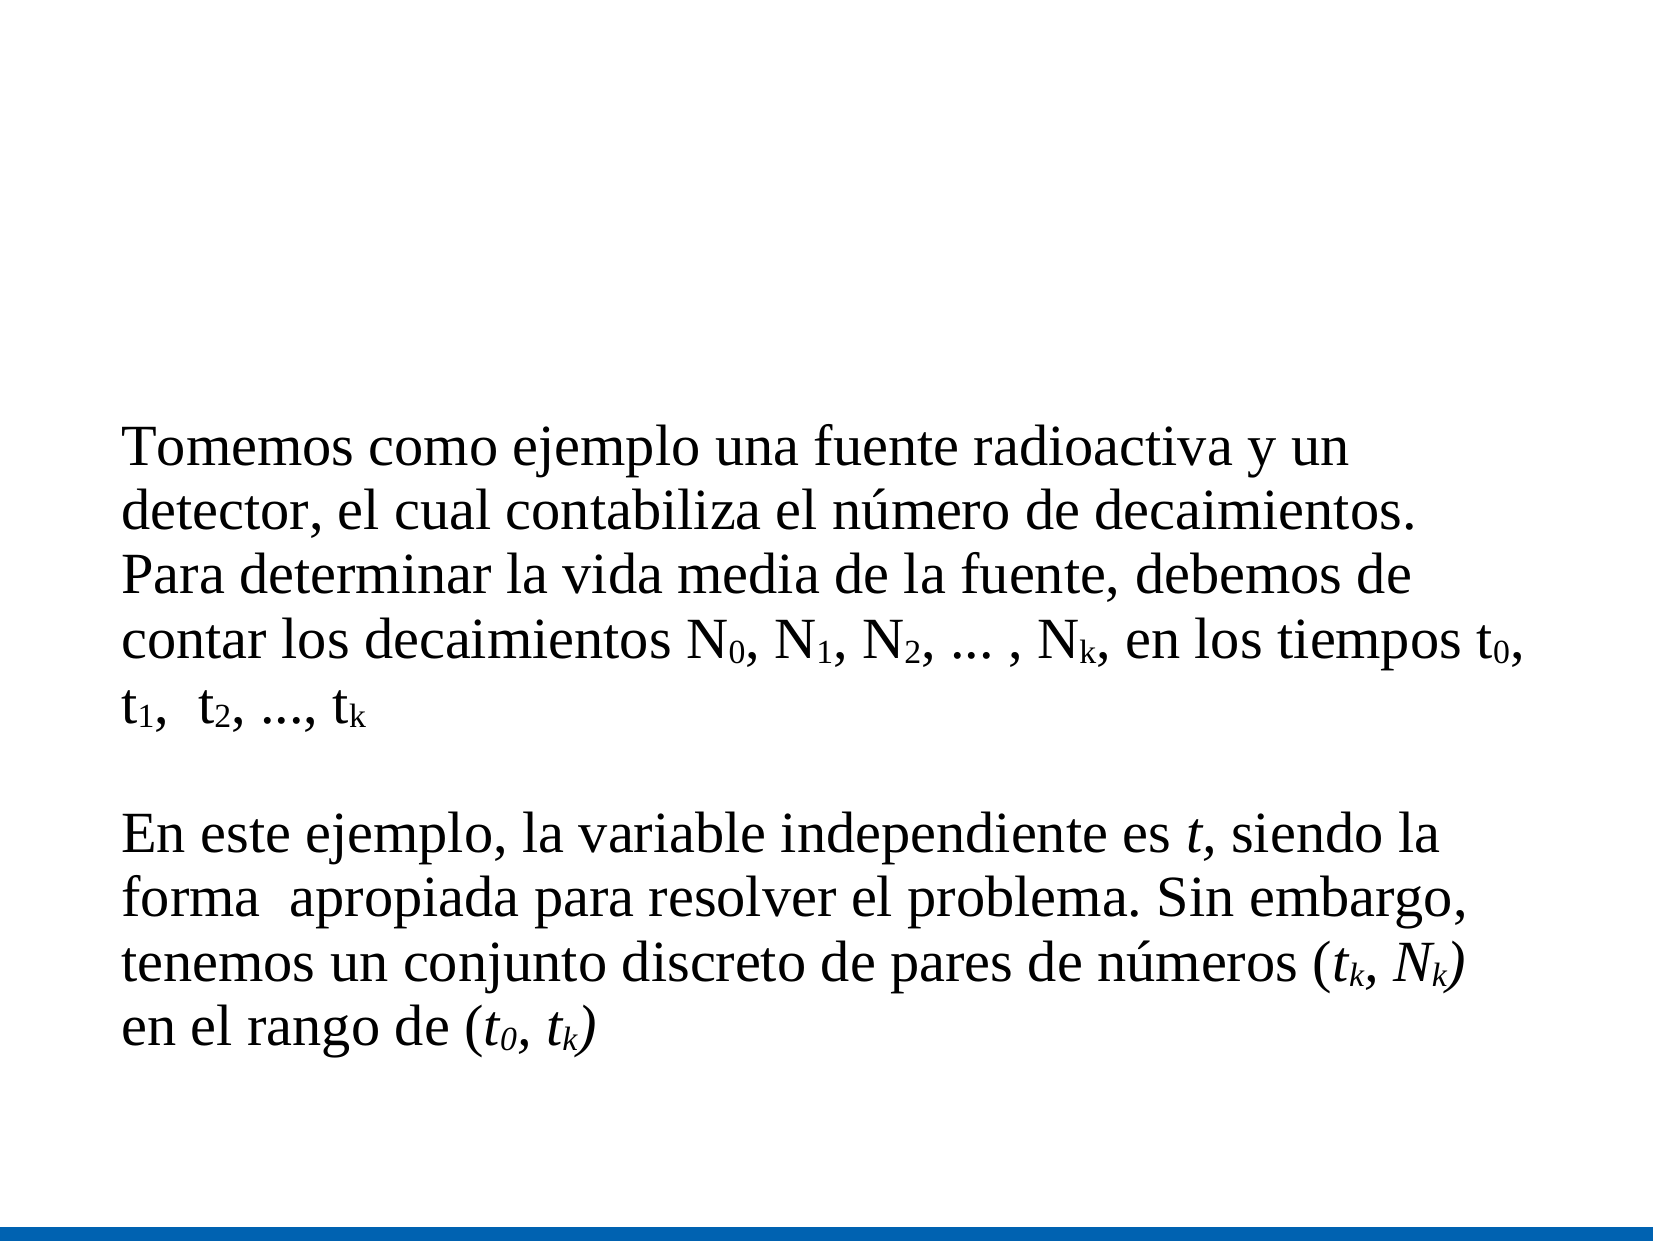

#
Tomemos como ejemplo una fuente radioactiva y un detector, el cual contabiliza el número de decaimientos. Para determinar la vida media de la fuente, debemos de contar los decaimientos N0, N1, N2, ... , Nk, en los tiempos t0, t1, t2, ..., tk
En este ejemplo, la variable independiente es t, siendo la forma apropiada para resolver el problema. Sin embargo, tenemos un conjunto discreto de pares de números (tk, Nk) en el rango de (t0, tk)